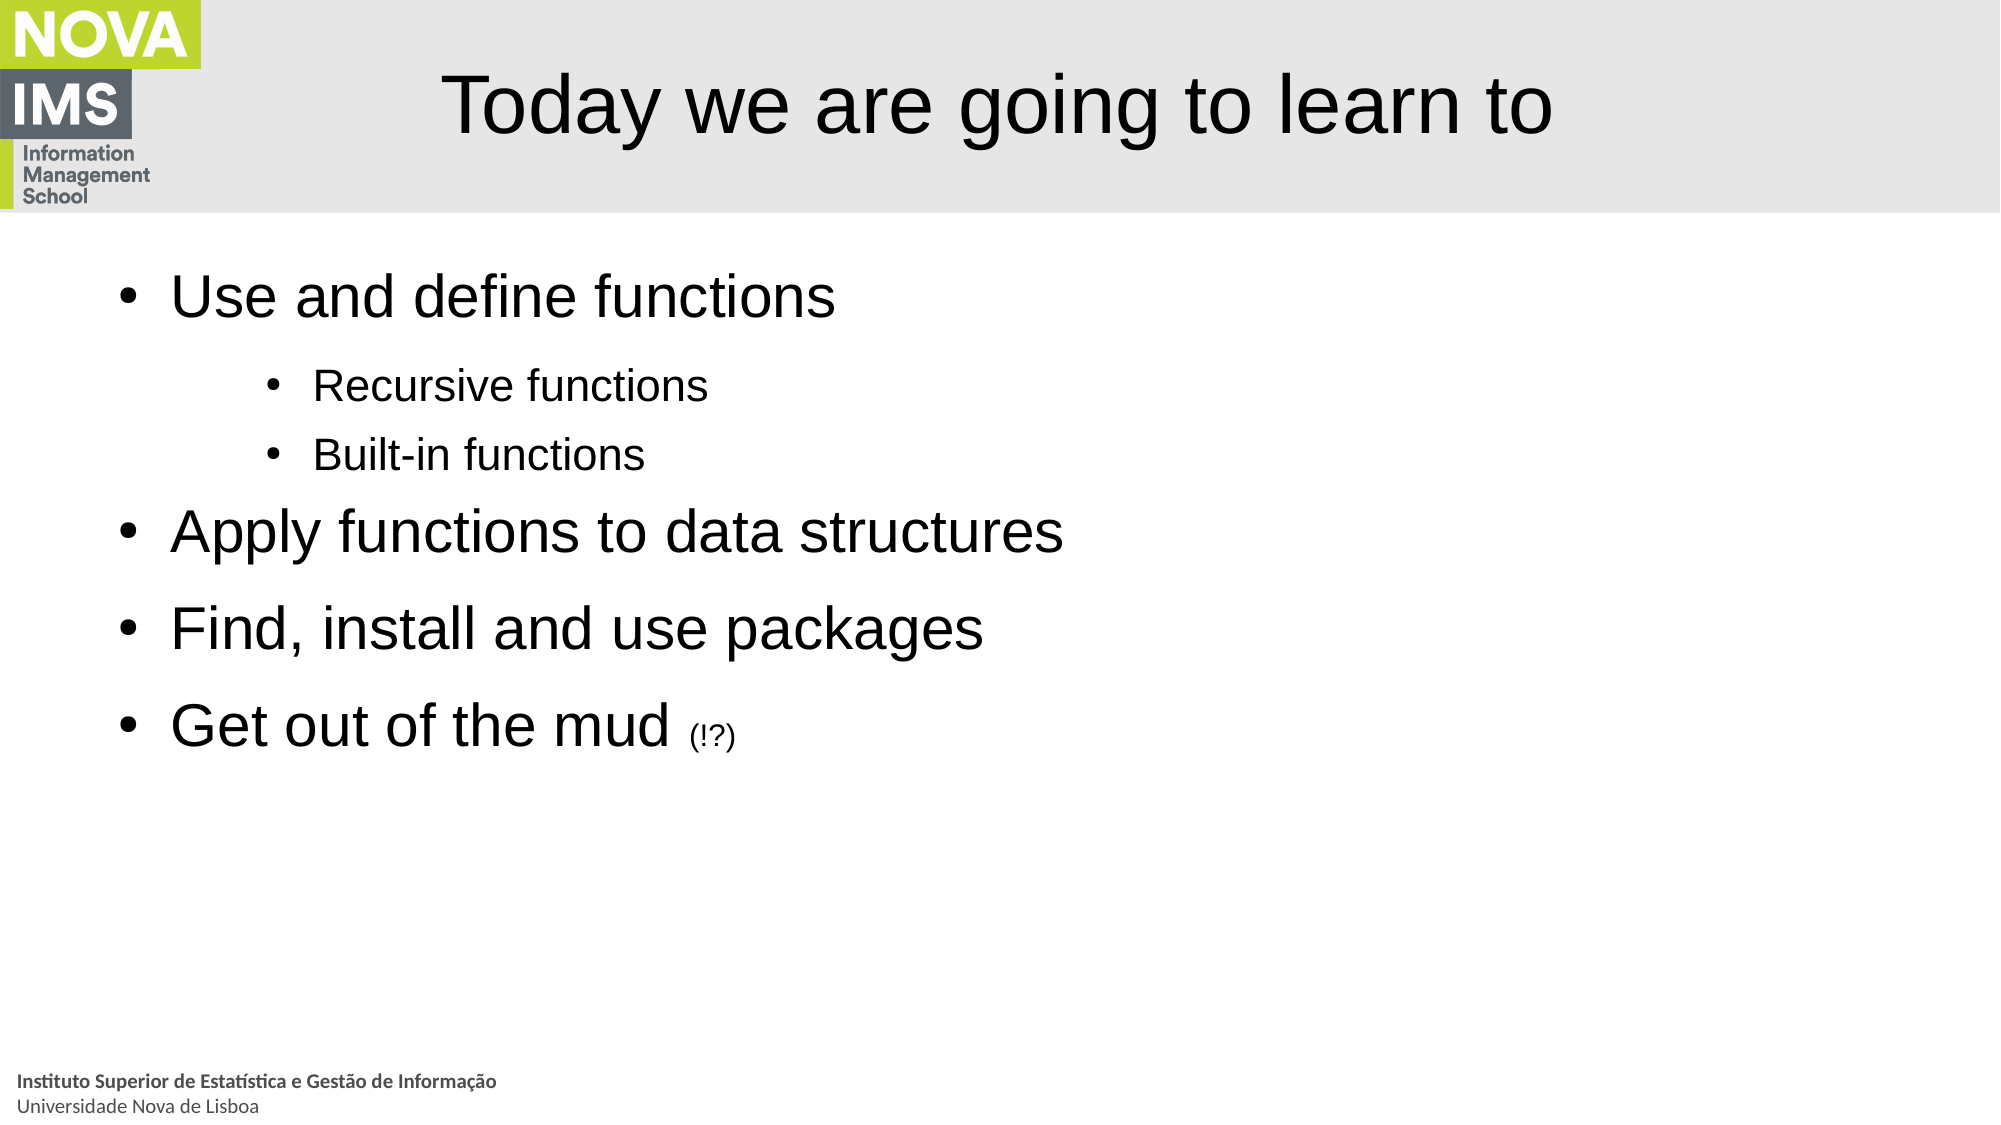

# Today we are going to learn to
Use and define functions
Recursive functions
Built-in functions
Apply functions to data structures
Find, install and use packages
Get out of the mud (!?)